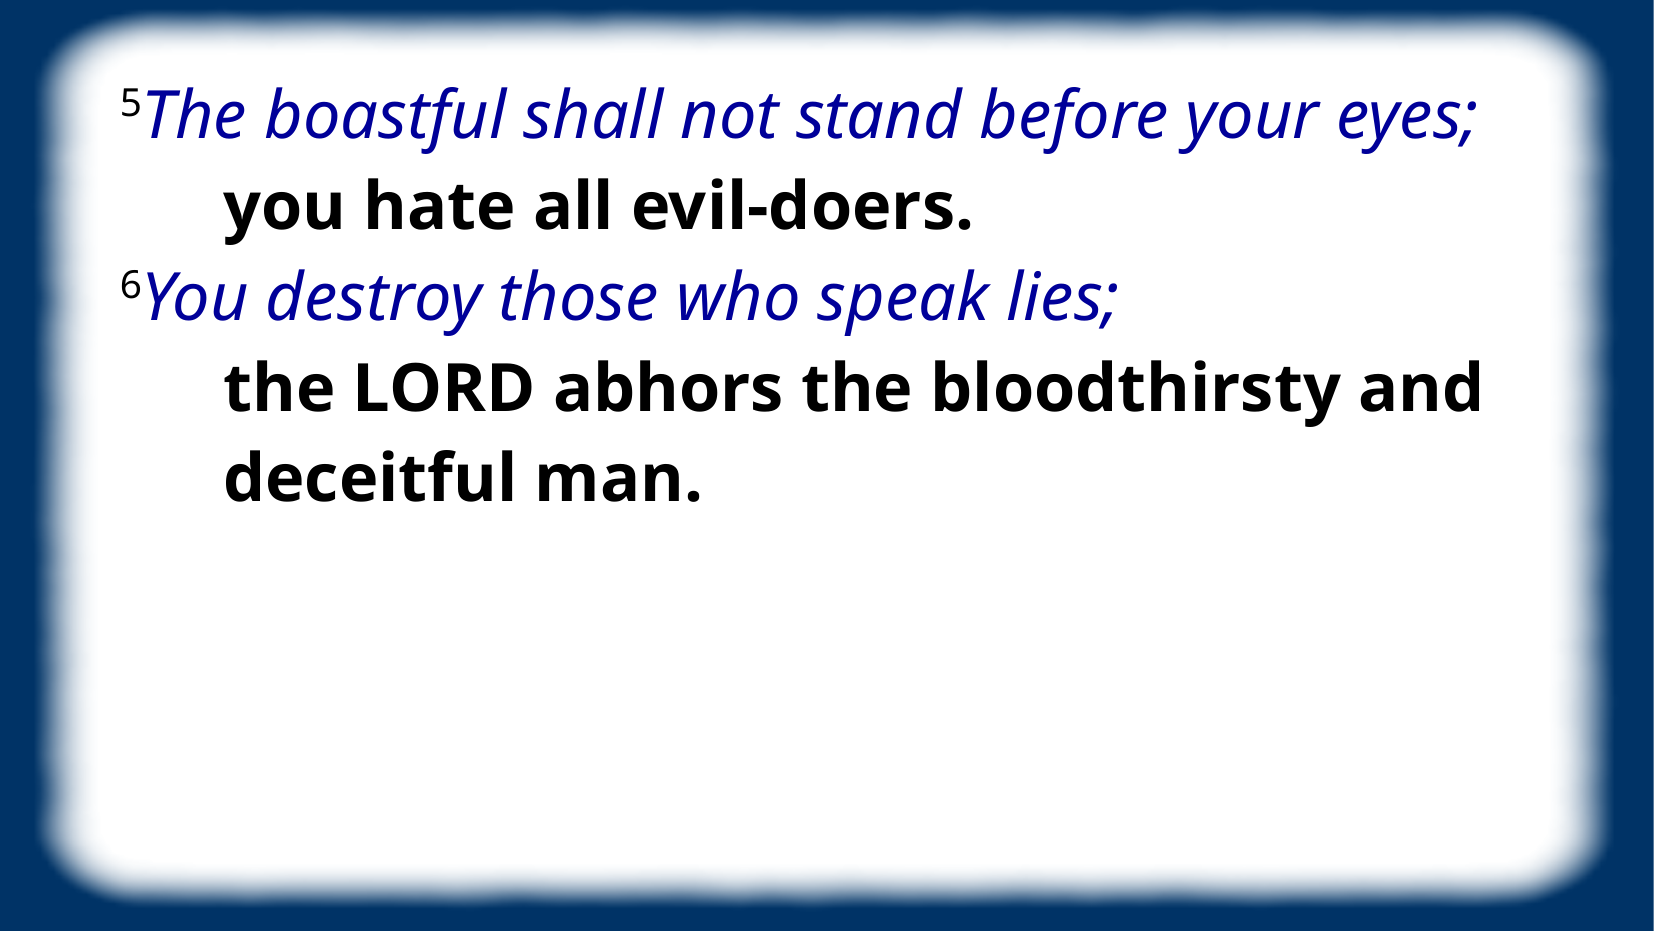

5The boastful shall not stand before your eyes;
 you hate all evil-doers.
6You destroy those who speak lies;
 the LORD abhors the bloodthirsty and
 deceitful man.